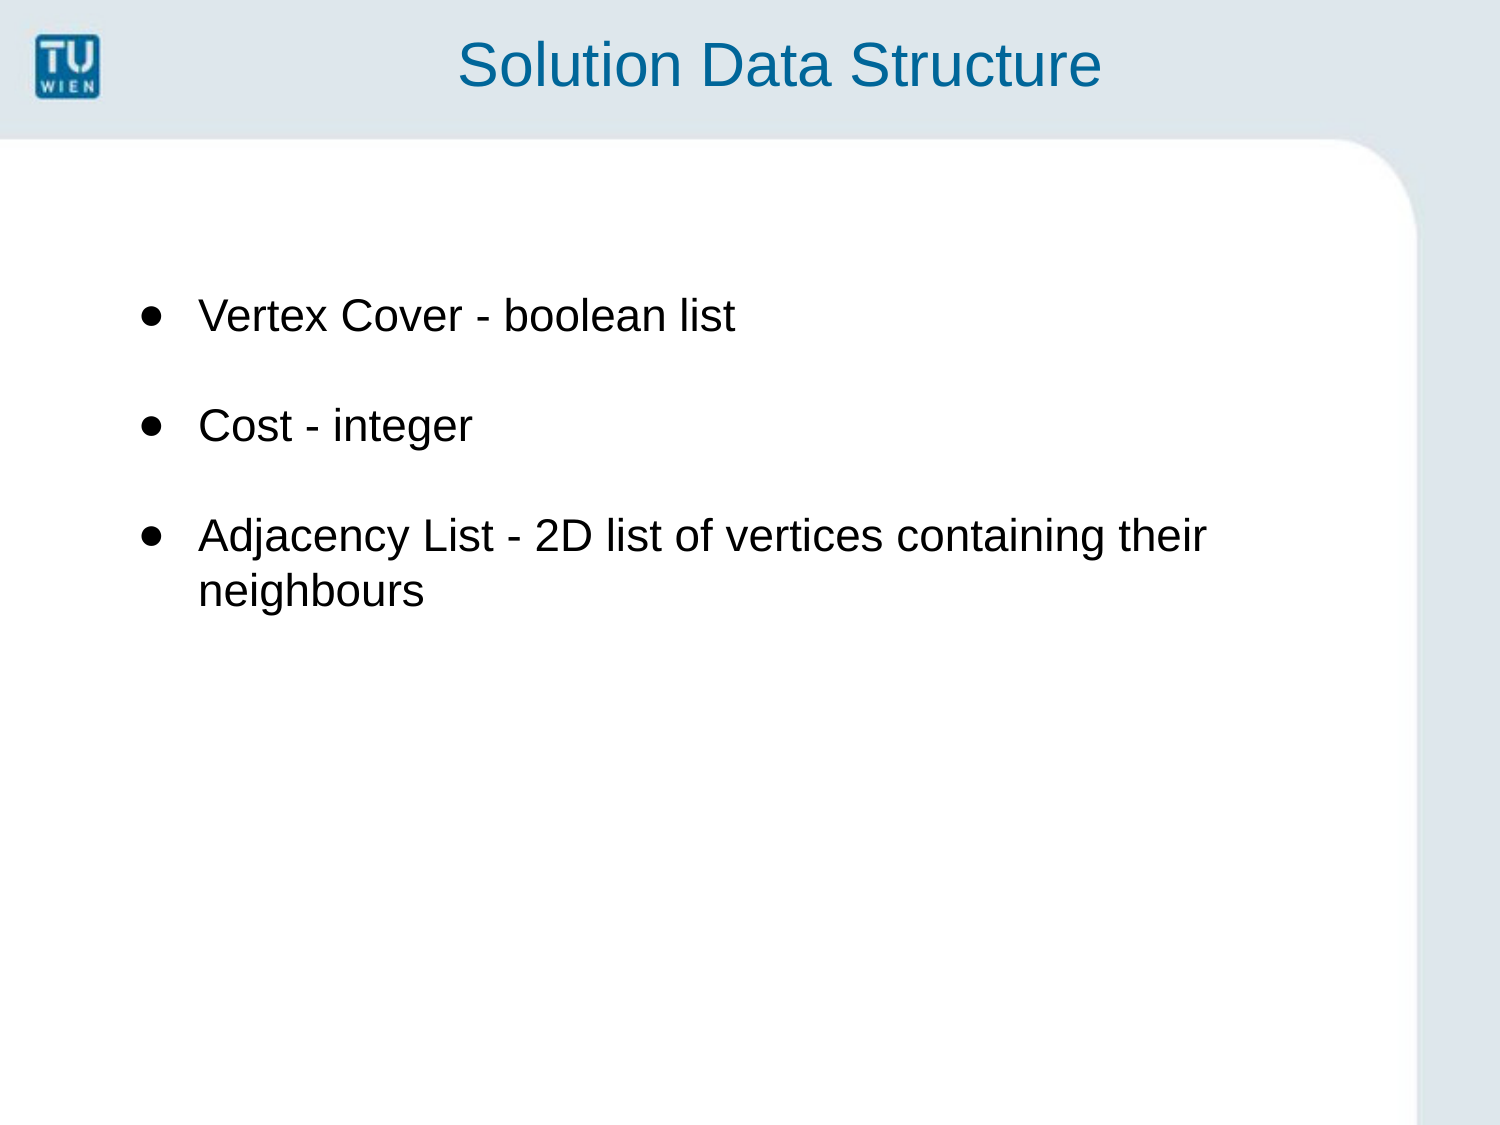

Solution Data Structure
Vertex Cover - boolean list
Cost - integer
Adjacency List - 2D list of vertices containing their neighbours